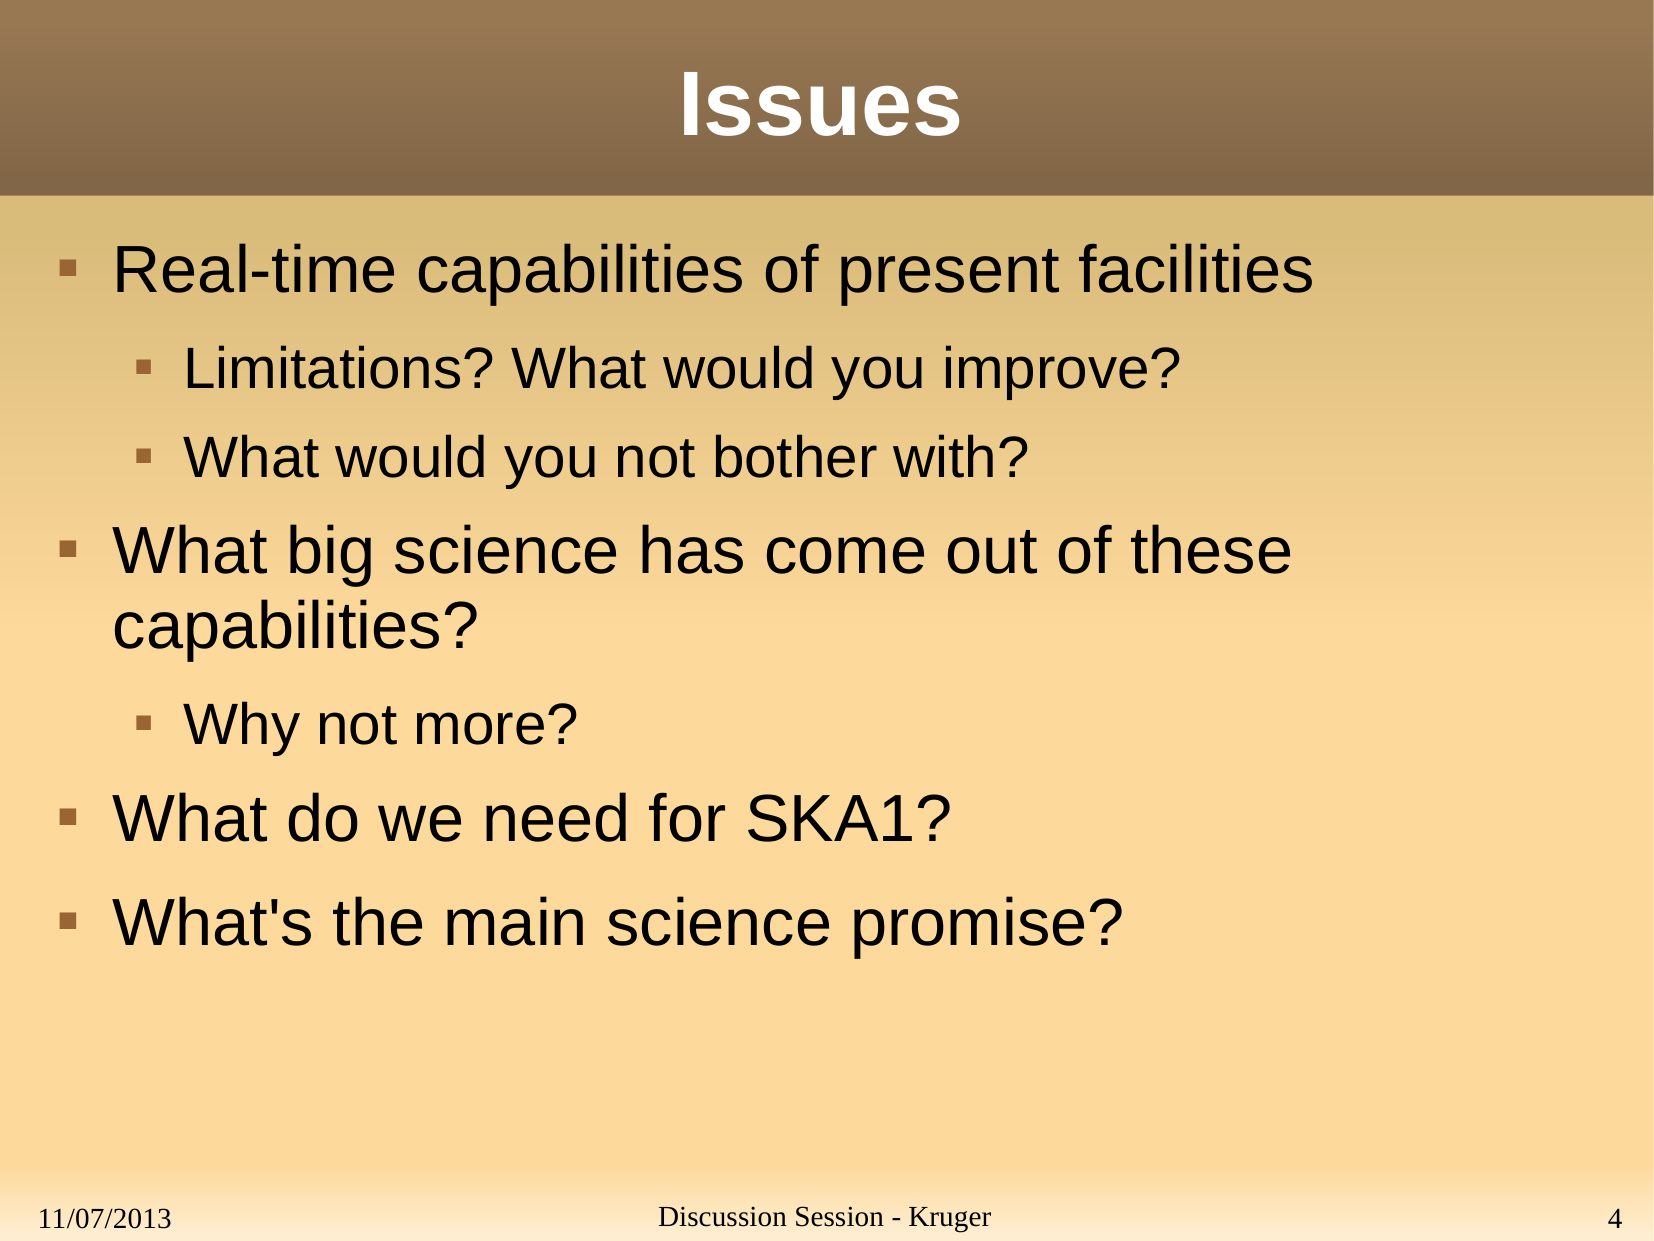

# Issues
Real-time capabilities of present facilities
Limitations? What would you improve?
What would you not bother with?
What big science has come out of these capabilities?
Why not more?
What do we need for SKA1?
What's the main science promise?
Discussion Session - Kruger
11/07/2013
4